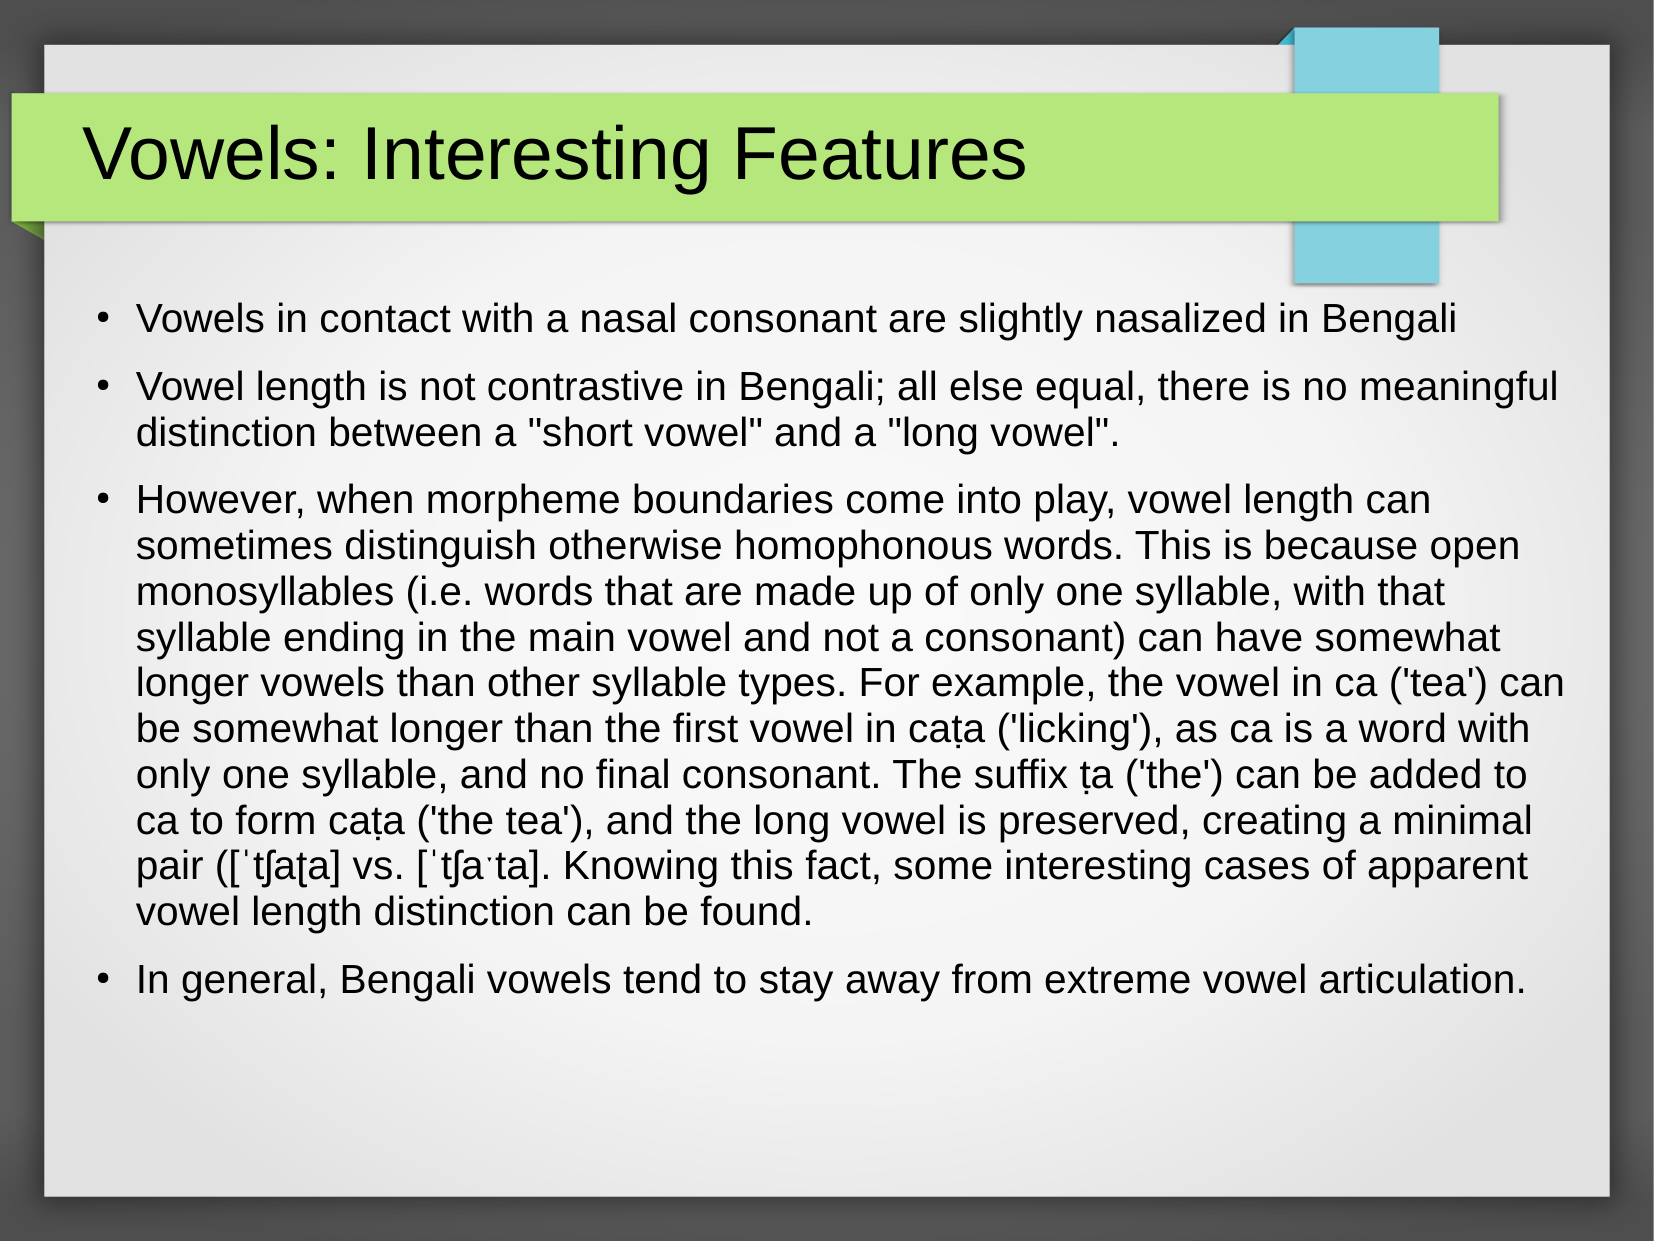

# Vowels: Interesting Features
Vowels in contact with a nasal consonant are slightly nasalized in Bengali
Vowel length is not contrastive in Bengali; all else equal, there is no meaningful distinction between a "short vowel" and a "long vowel".
However, when morpheme boundaries come into play, vowel length can sometimes distinguish otherwise homophonous words. This is because open monosyllables (i.e. words that are made up of only one syllable, with that syllable ending in the main vowel and not a consonant) can have somewhat longer vowels than other syllable types. For example, the vowel in ca ('tea') can be somewhat longer than the first vowel in caṭa ('licking'), as ca is a word with only one syllable, and no final consonant. The suffix ṭa ('the') can be added to ca to form caṭa ('the tea'), and the long vowel is preserved, creating a minimal pair ([ˈtʃaʈa] vs. [ˈtʃaˑta]. Knowing this fact, some interesting cases of apparent vowel length distinction can be found.
In general, Bengali vowels tend to stay away from extreme vowel articulation.